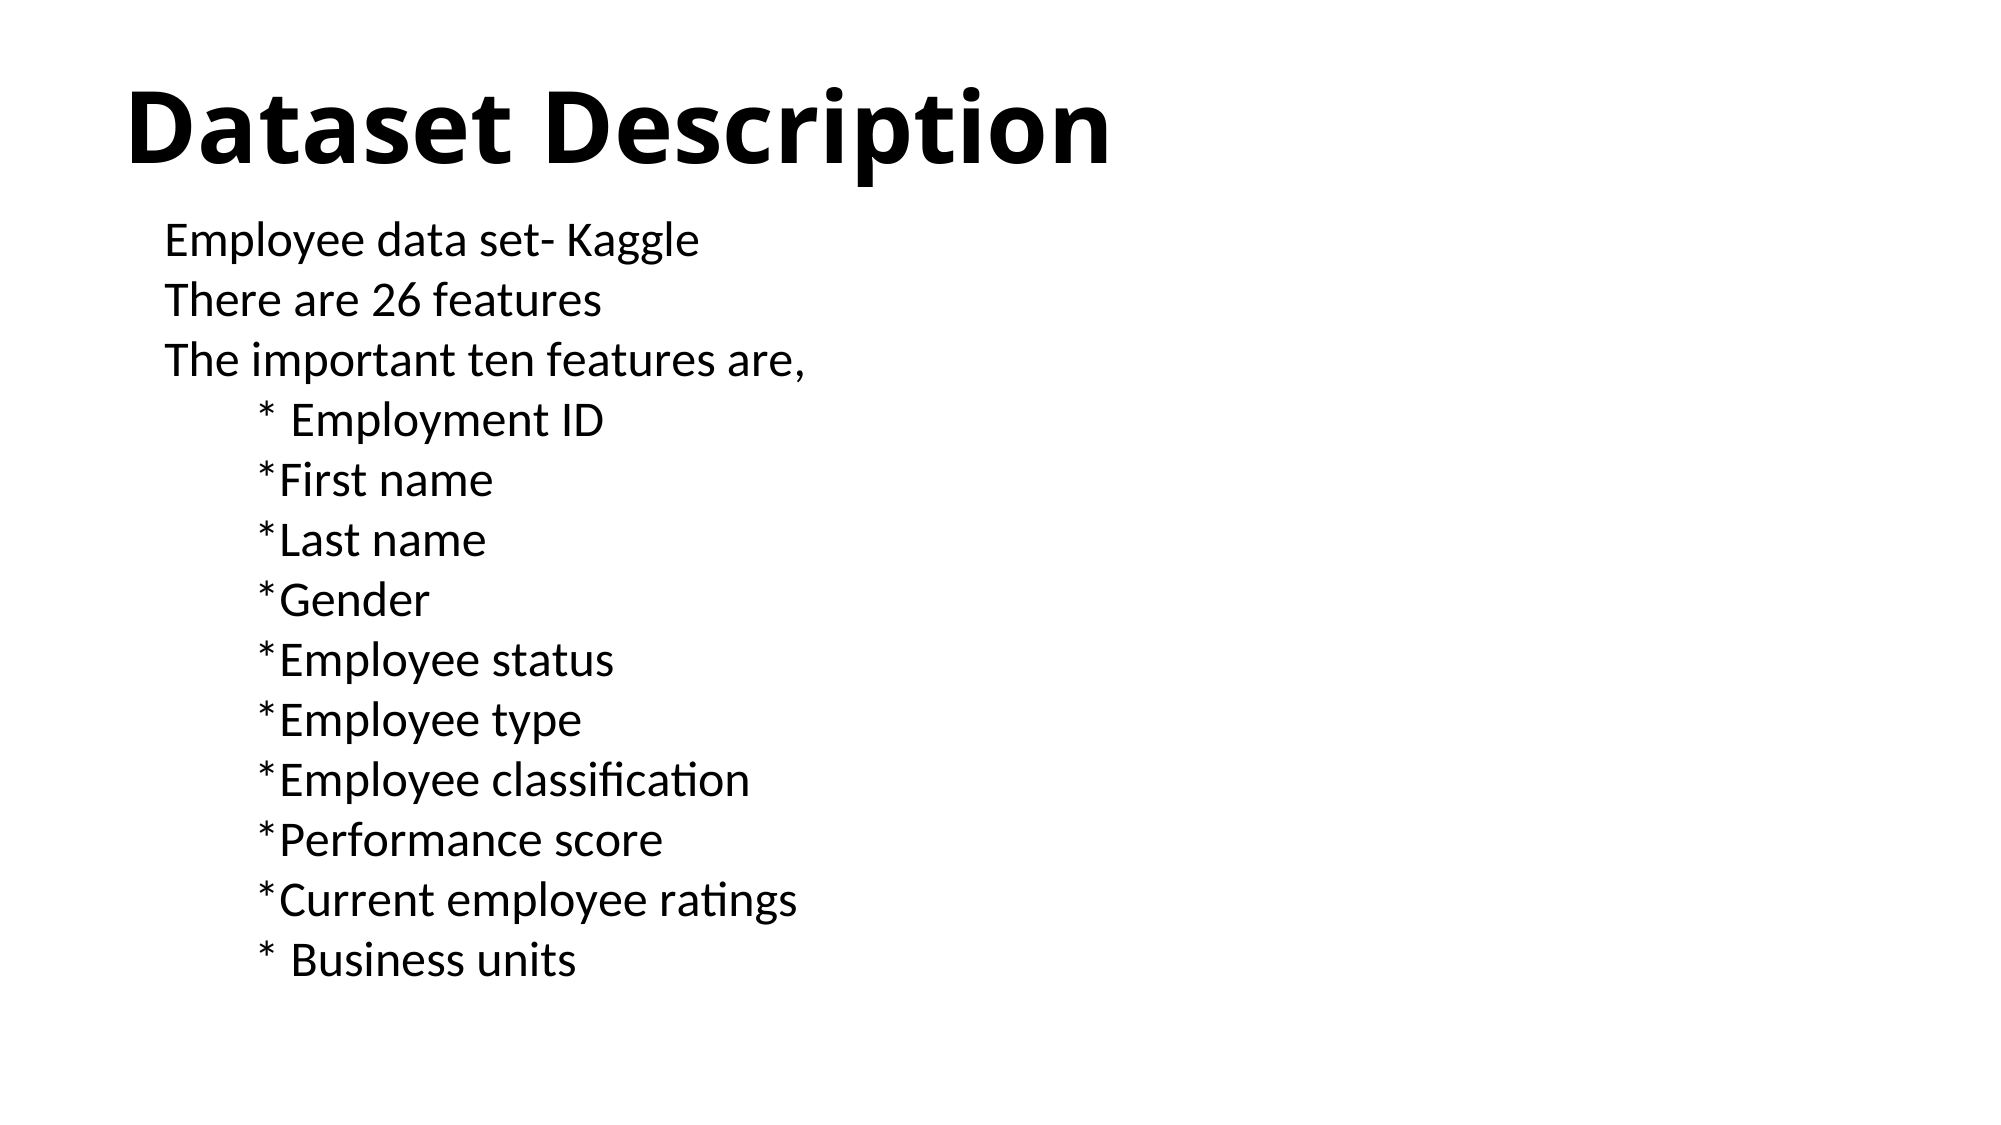

# Dataset Description
Employee data set- Kaggle
There are 26 features
The important ten features are,
 * Employment ID
 *First name
 *Last name
 *Gender
 *Employee status
 *Employee type
 *Employee classification
 *Performance score
 *Current employee ratings
 * Business units